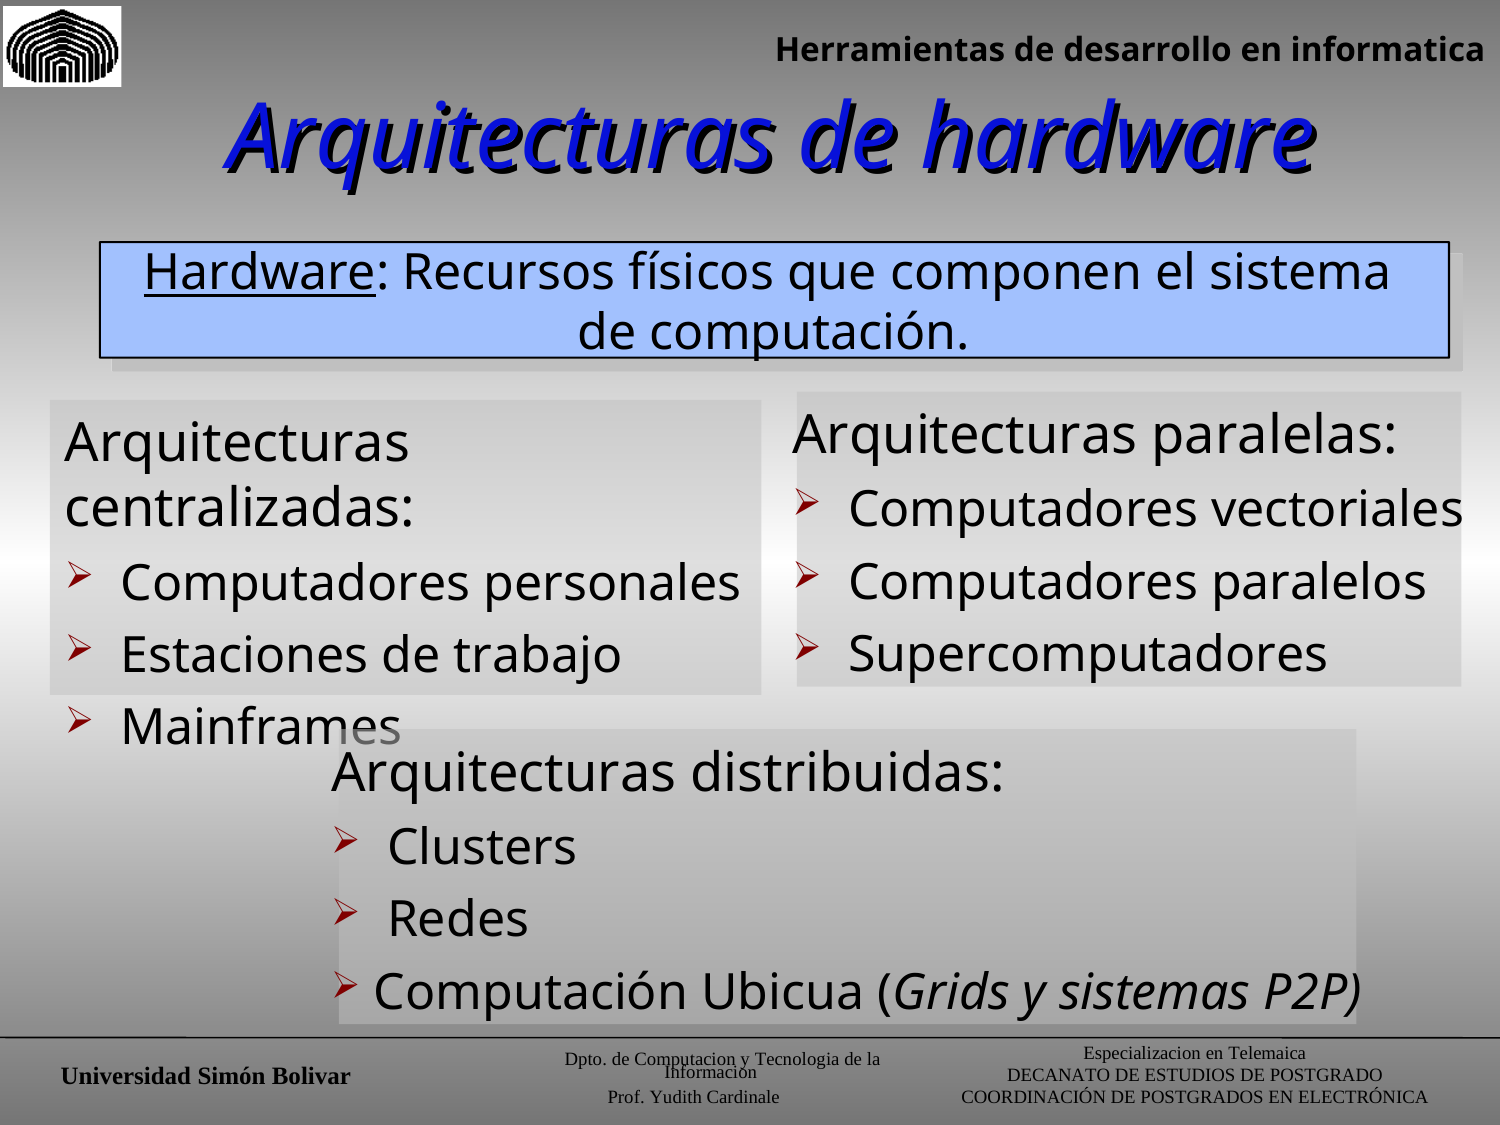

Arquitecturas de hardware
Hardware: Recursos físicos que componen el sistema
de computación.
Arquitecturas paralelas:
 Computadores vectoriales
 Computadores paralelos
 Supercomputadores
Arquitecturas centralizadas:
 Computadores personales
 Estaciones de trabajo
 Mainframes
Arquitecturas distribuidas:
 Clusters
 Redes
 Computación Ubicua (Grids y sistemas P2P)